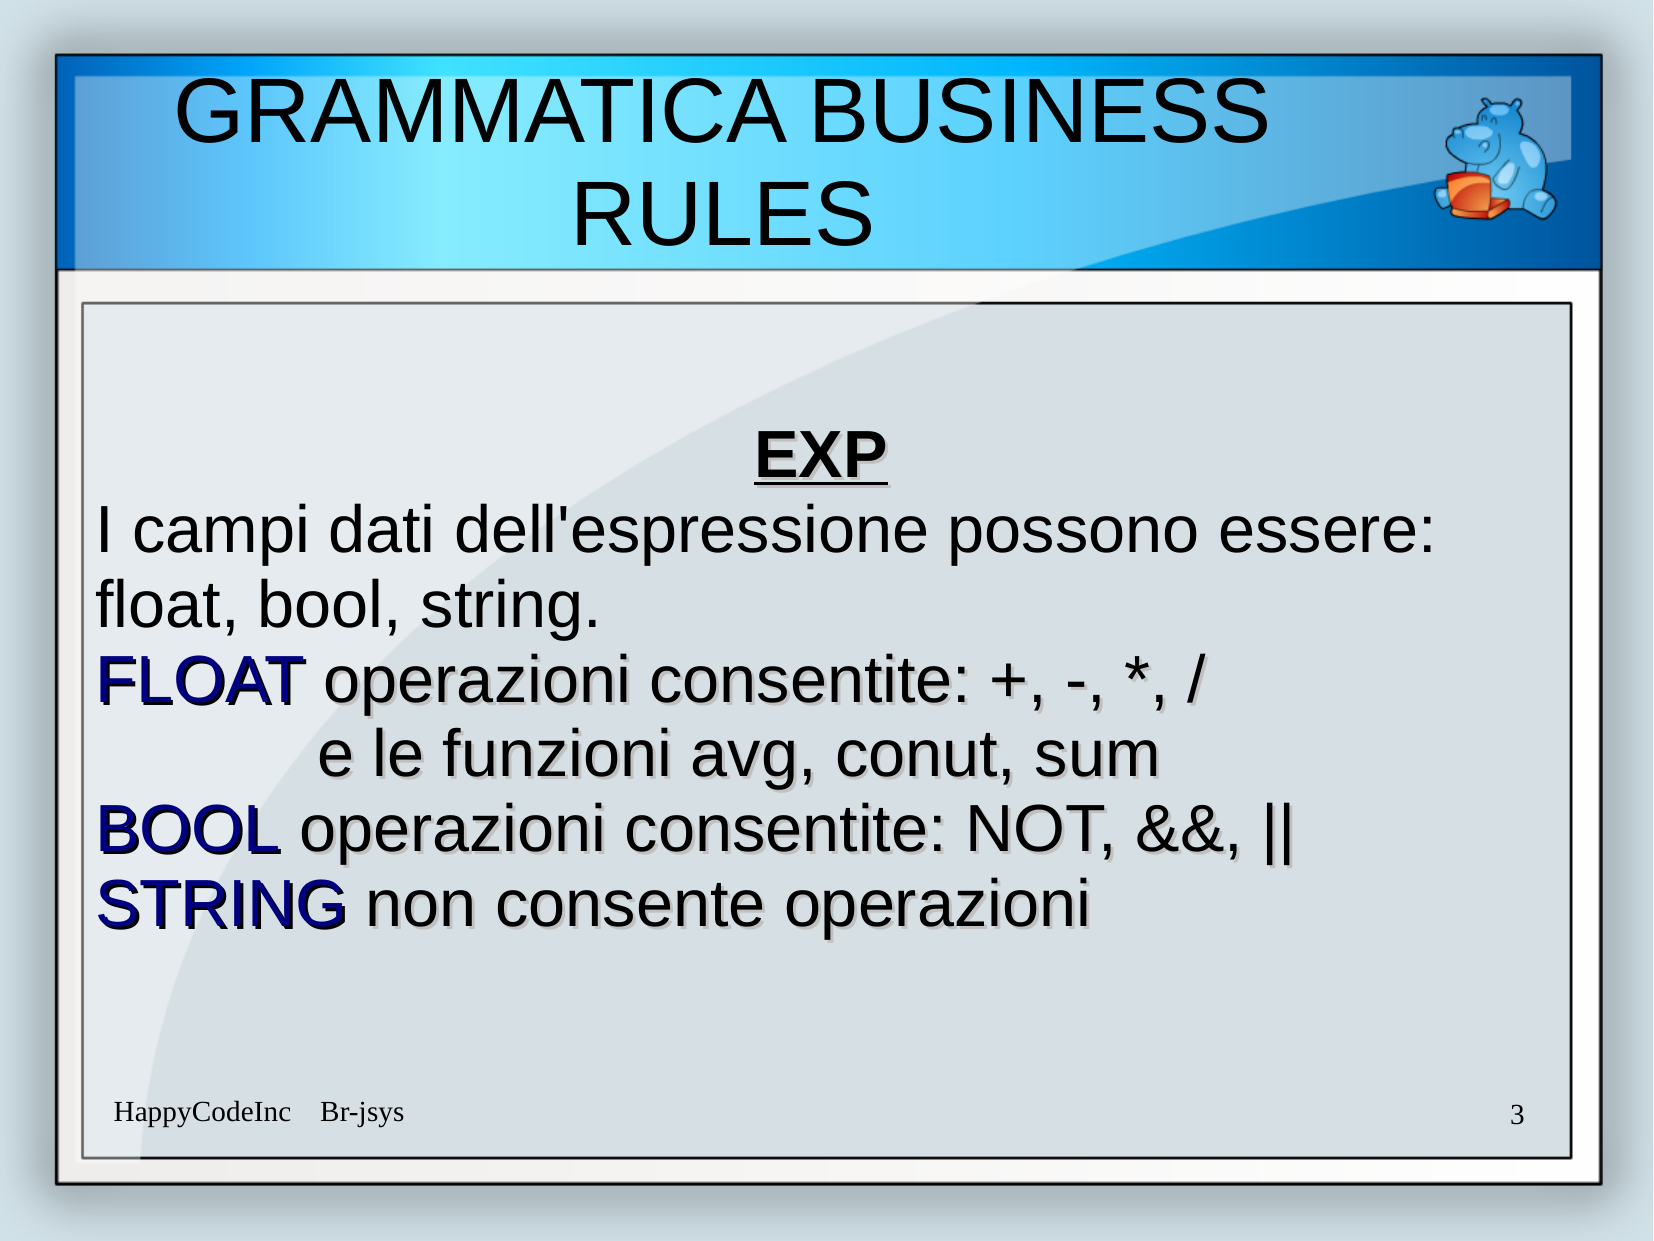

# GRAMMATICA BUSINESS RULES
EXP
 I campi dati dell'espressione possono essere:
 float, bool, string.
 FLOAT operazioni consentite: +, -, *, /
 e le funzioni avg, conut, sum
 BOOL operazioni consentite: NOT, &&, ||
 STRING non consente operazioni
HappyCodeInc Br-jsys
3